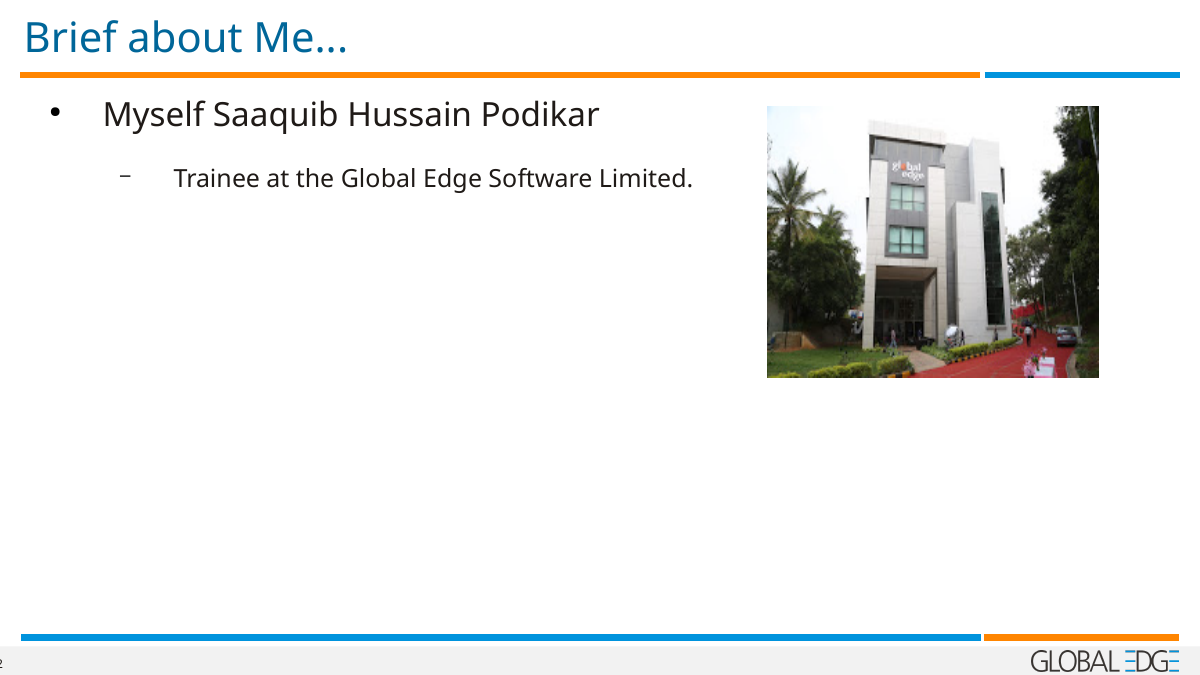

# Brief about Me...
Myself Saaquib Hussain Podikar
Trainee at the Global Edge Software Limited.